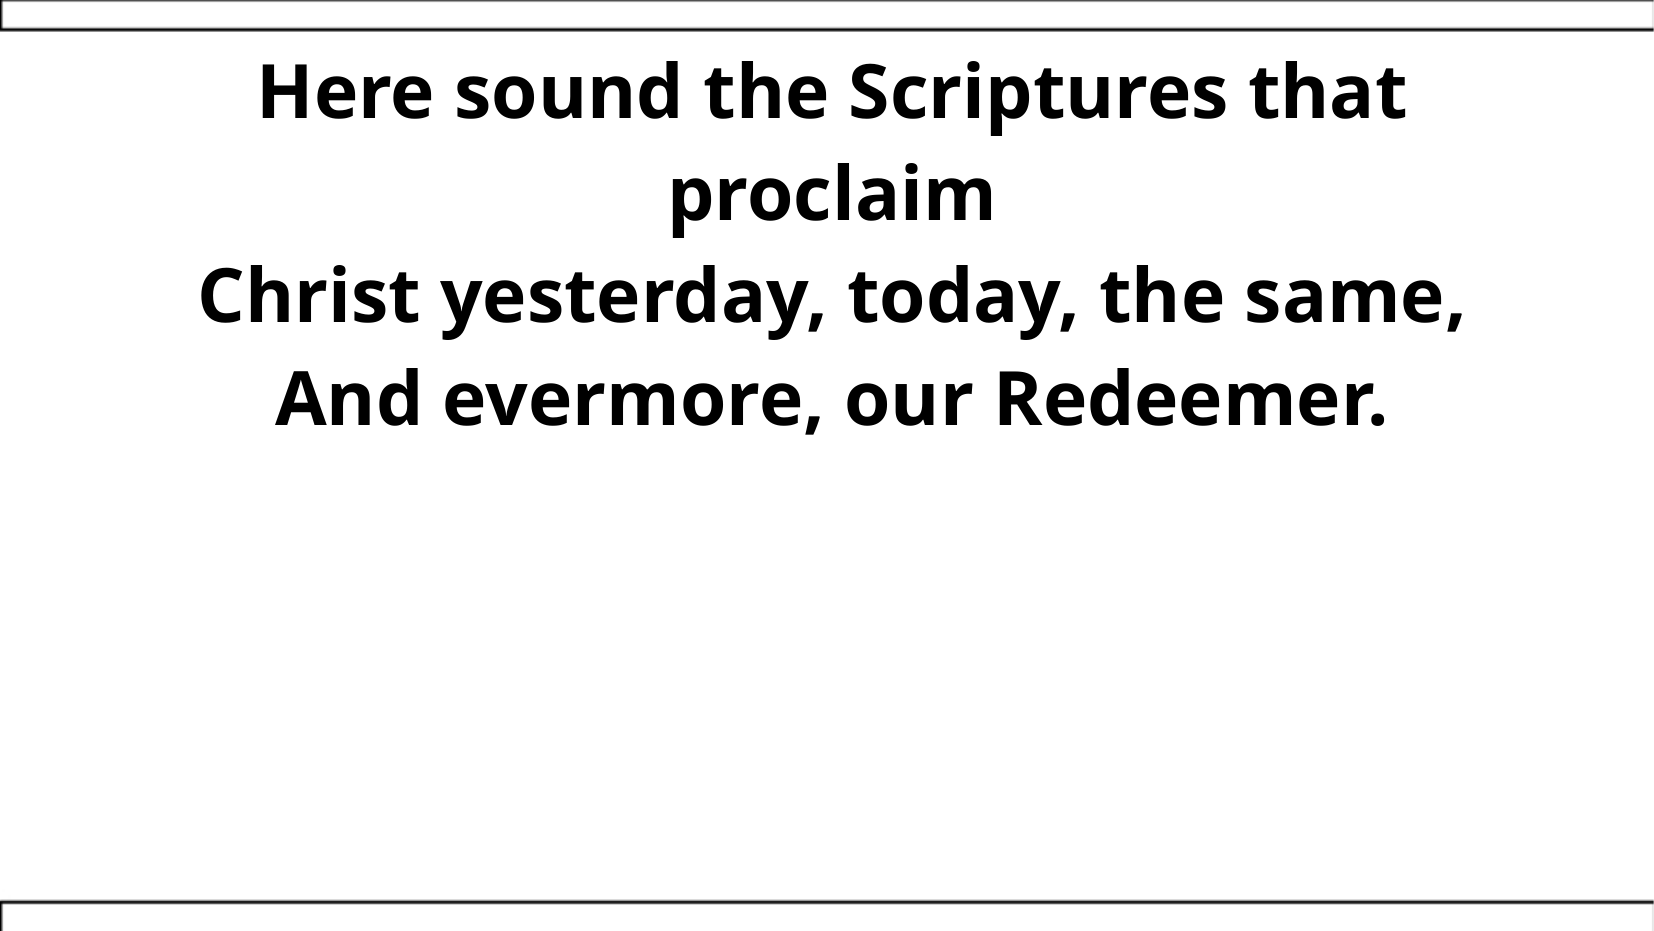

Here sound the Scriptures that proclaim
Christ yesterday, today, the same,
And evermore, our Redeemer.